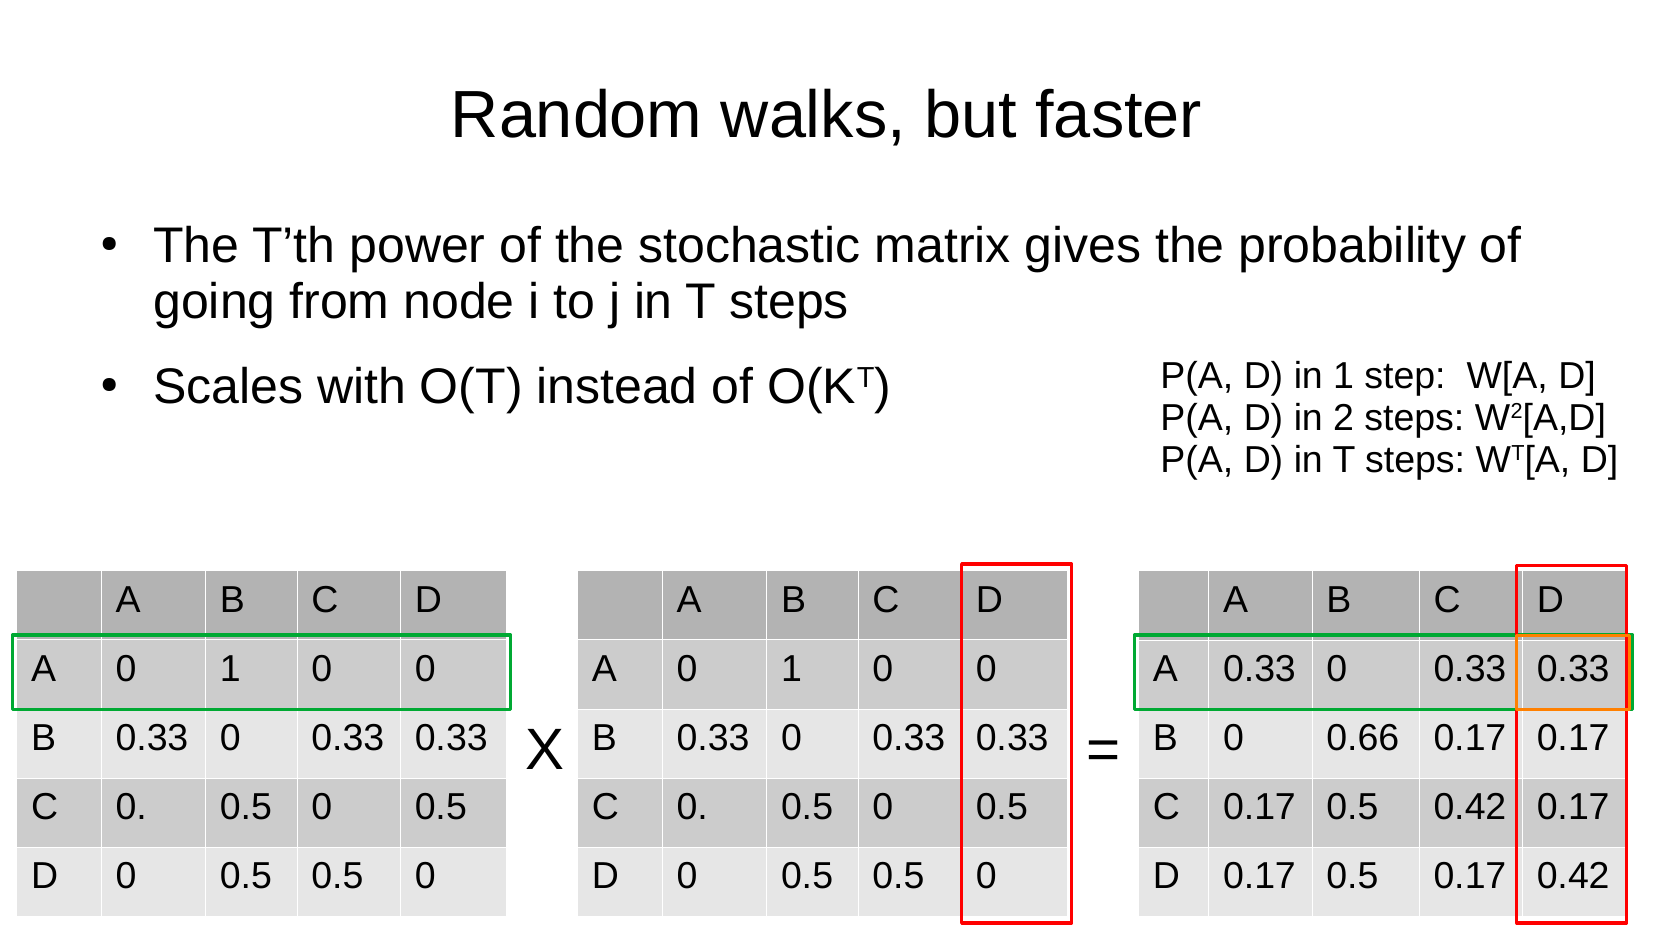

# Random walks, but faster
The T’th power of the stochastic matrix gives the probability of going from node i to j in T steps
Scales with O(T) instead of O(KT)
P(A, D) in 1 step: W[A, D]
P(A, D) in 2 steps: W2[A,D]
P(A, D) in T steps: WT[A, D]
| | A | B | C | D |
| --- | --- | --- | --- | --- |
| A | 0 | 1 | 0 | 0 |
| B | 0.33 | 0 | 0.33 | 0.33 |
| C | 0. | 0.5 | 0 | 0.5 |
| D | 0 | 0.5 | 0.5 | 0 |
| | A | B | C | D |
| --- | --- | --- | --- | --- |
| A | 0 | 1 | 0 | 0 |
| B | 0.33 | 0 | 0.33 | 0.33 |
| C | 0. | 0.5 | 0 | 0.5 |
| D | 0 | 0.5 | 0.5 | 0 |
| | A | B | C | D |
| --- | --- | --- | --- | --- |
| A | 0.33 | 0 | 0.33 | 0.33 |
| B | 0 | 0.66 | 0.17 | 0.17 |
| C | 0.17 | 0.5 | 0.42 | 0.17 |
| D | 0.17 | 0.5 | 0.17 | 0.42 |
X
=